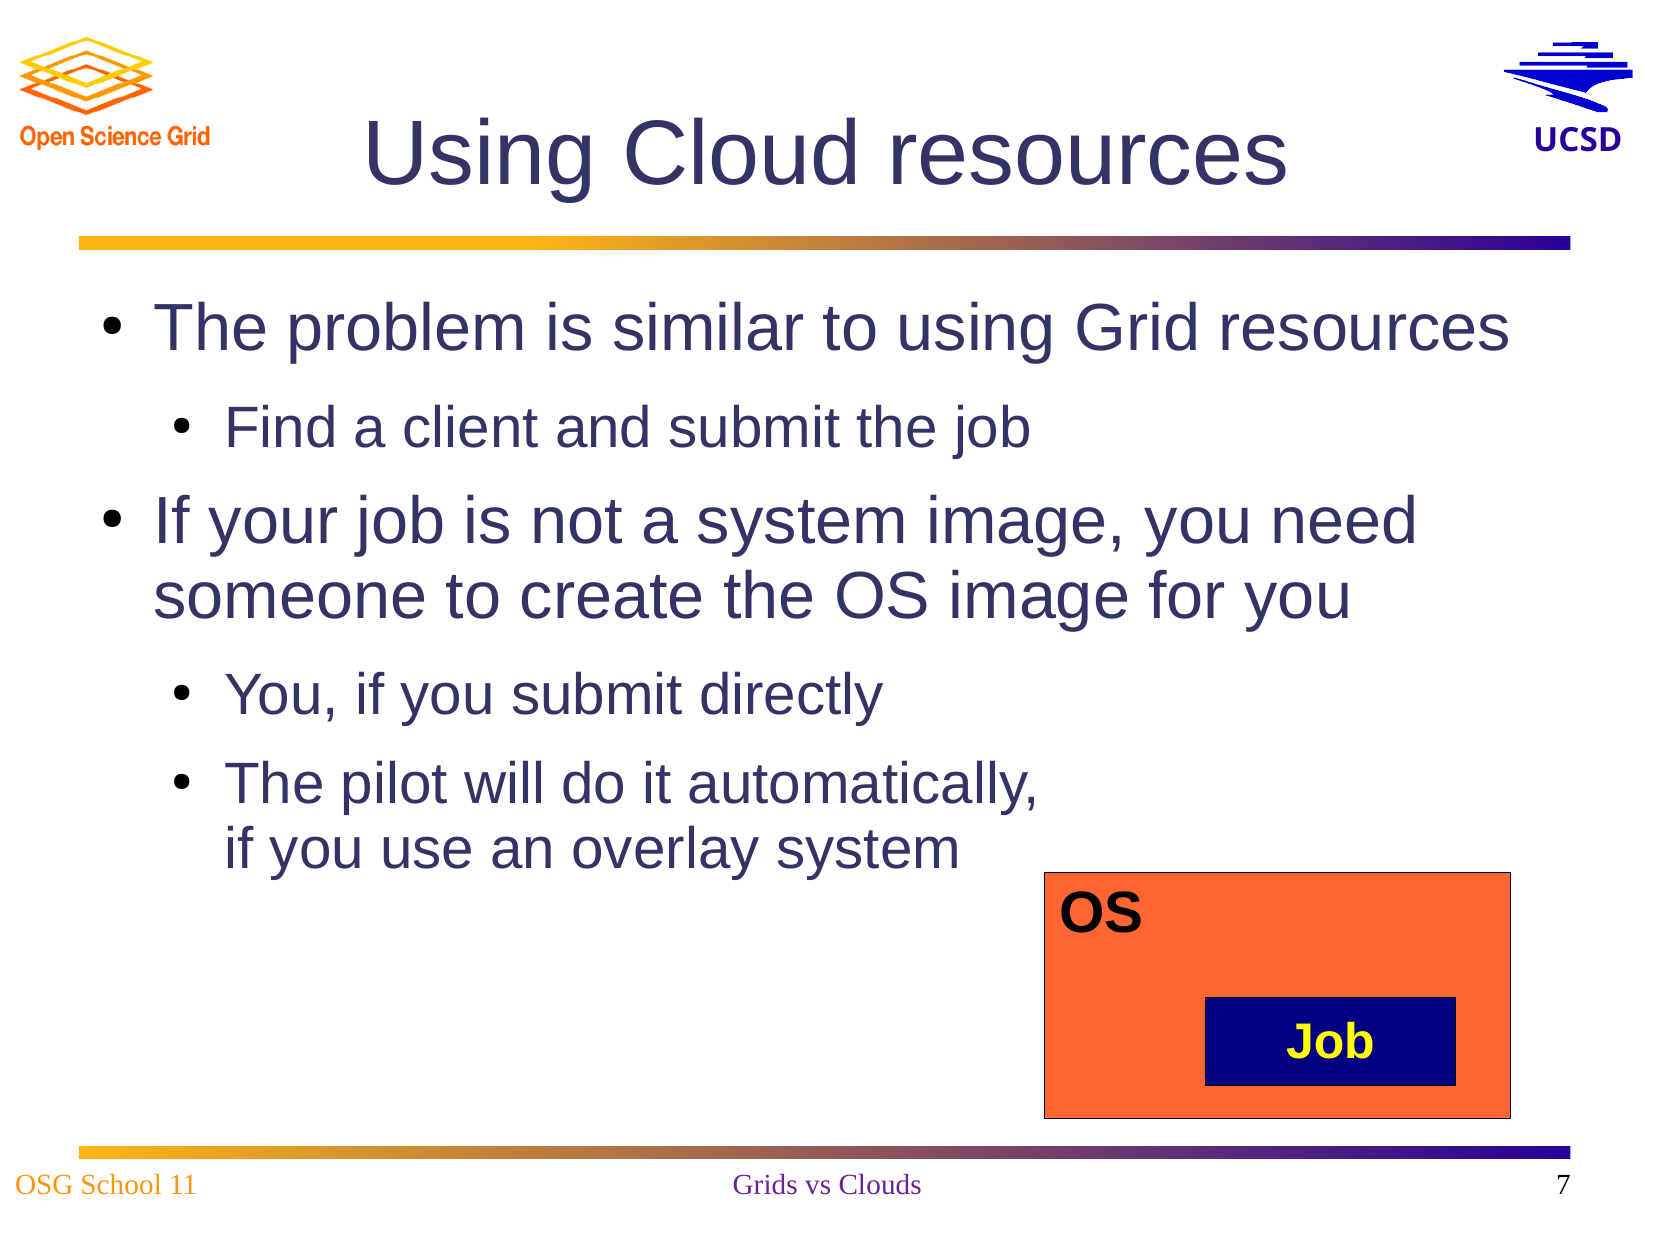

# Using Cloud resources
The problem is similar to using Grid resources
Find a client and submit the job
If your job is not a system image, you need someone to create the OS image for you
You, if you submit directly
The pilot will do it automatically,
if you use an overlay system
OS
Job
OSG School 11
Grids vs Clouds
7